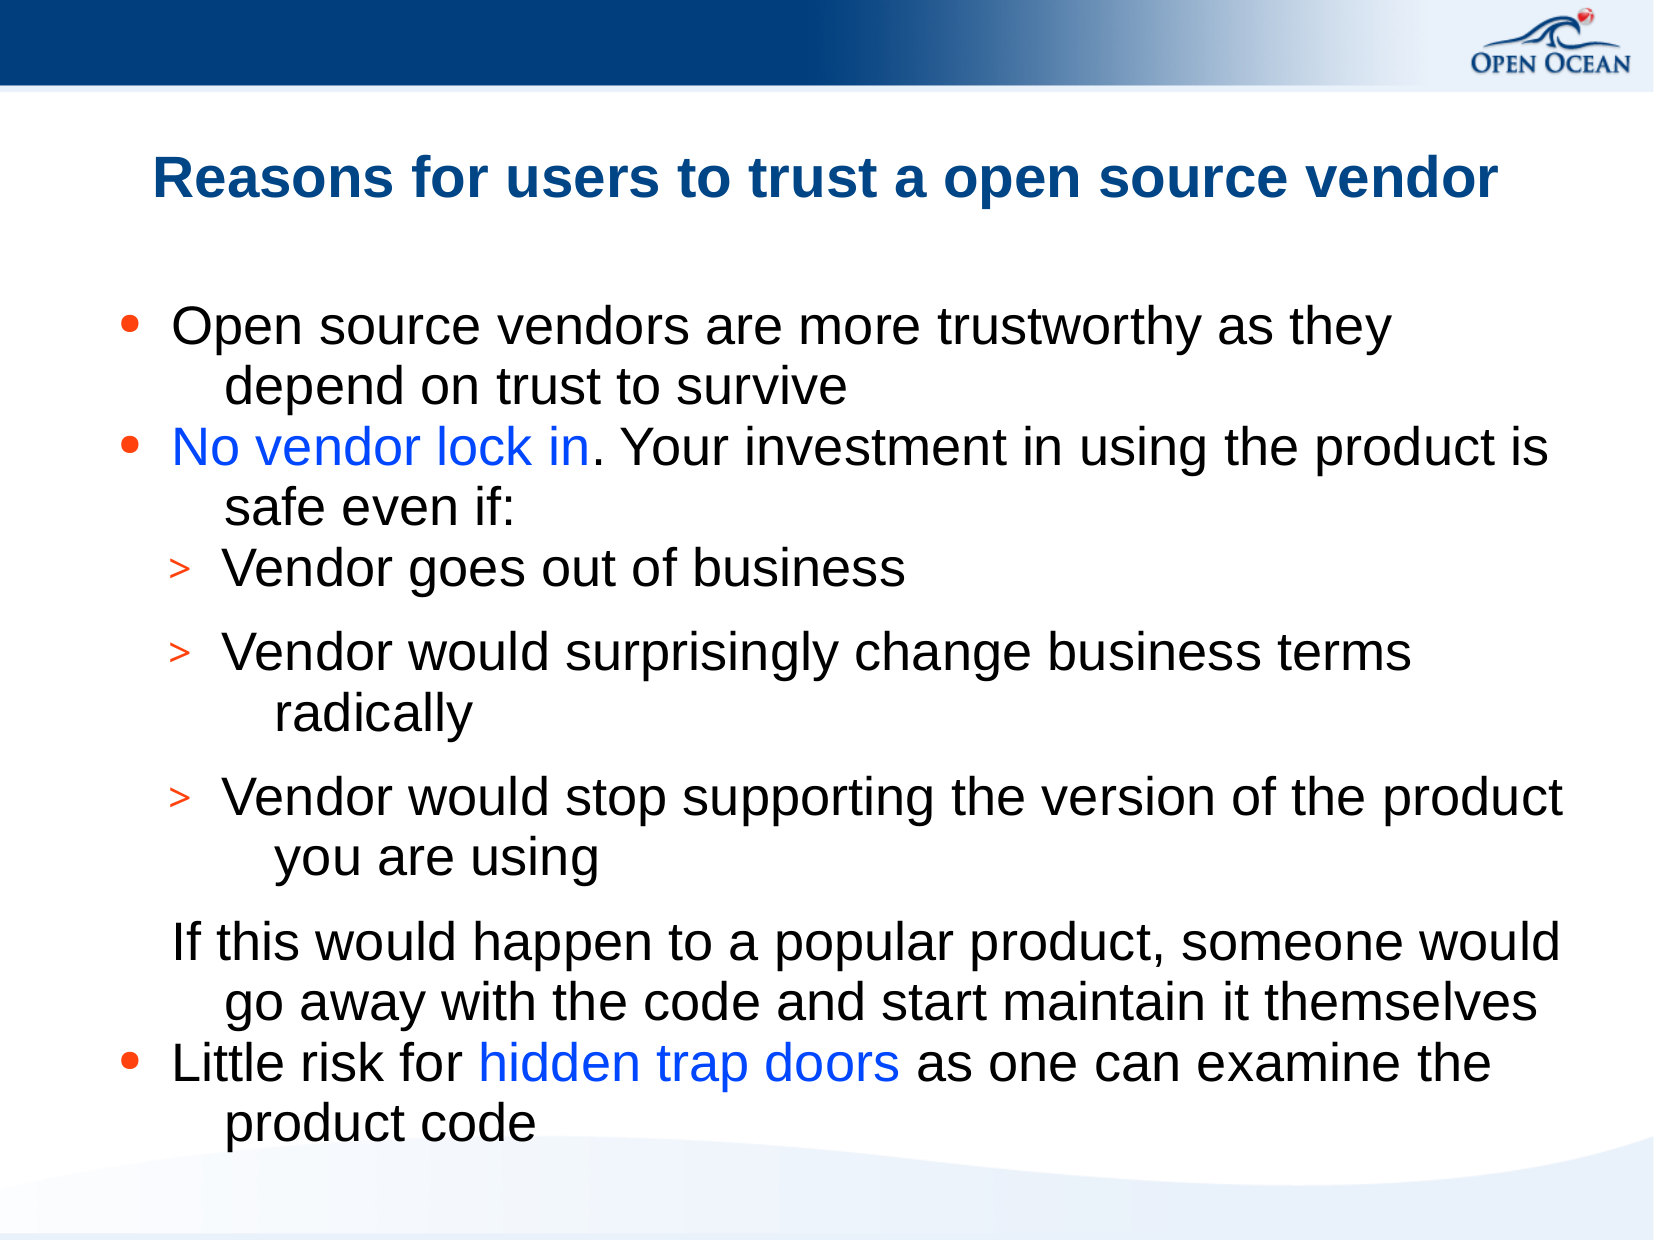

# Reasons for users to trust a open source vendor
Open source vendors are more trustworthy as they depend on trust to survive
No vendor lock in. Your investment in using the product is safe even if:
Vendor goes out of business
Vendor would surprisingly change business terms radically
Vendor would stop supporting the version of the product you are using
If this would happen to a popular product, someone would go away with the code and start maintain it themselves
Little risk for hidden trap doors as one can examine the product code